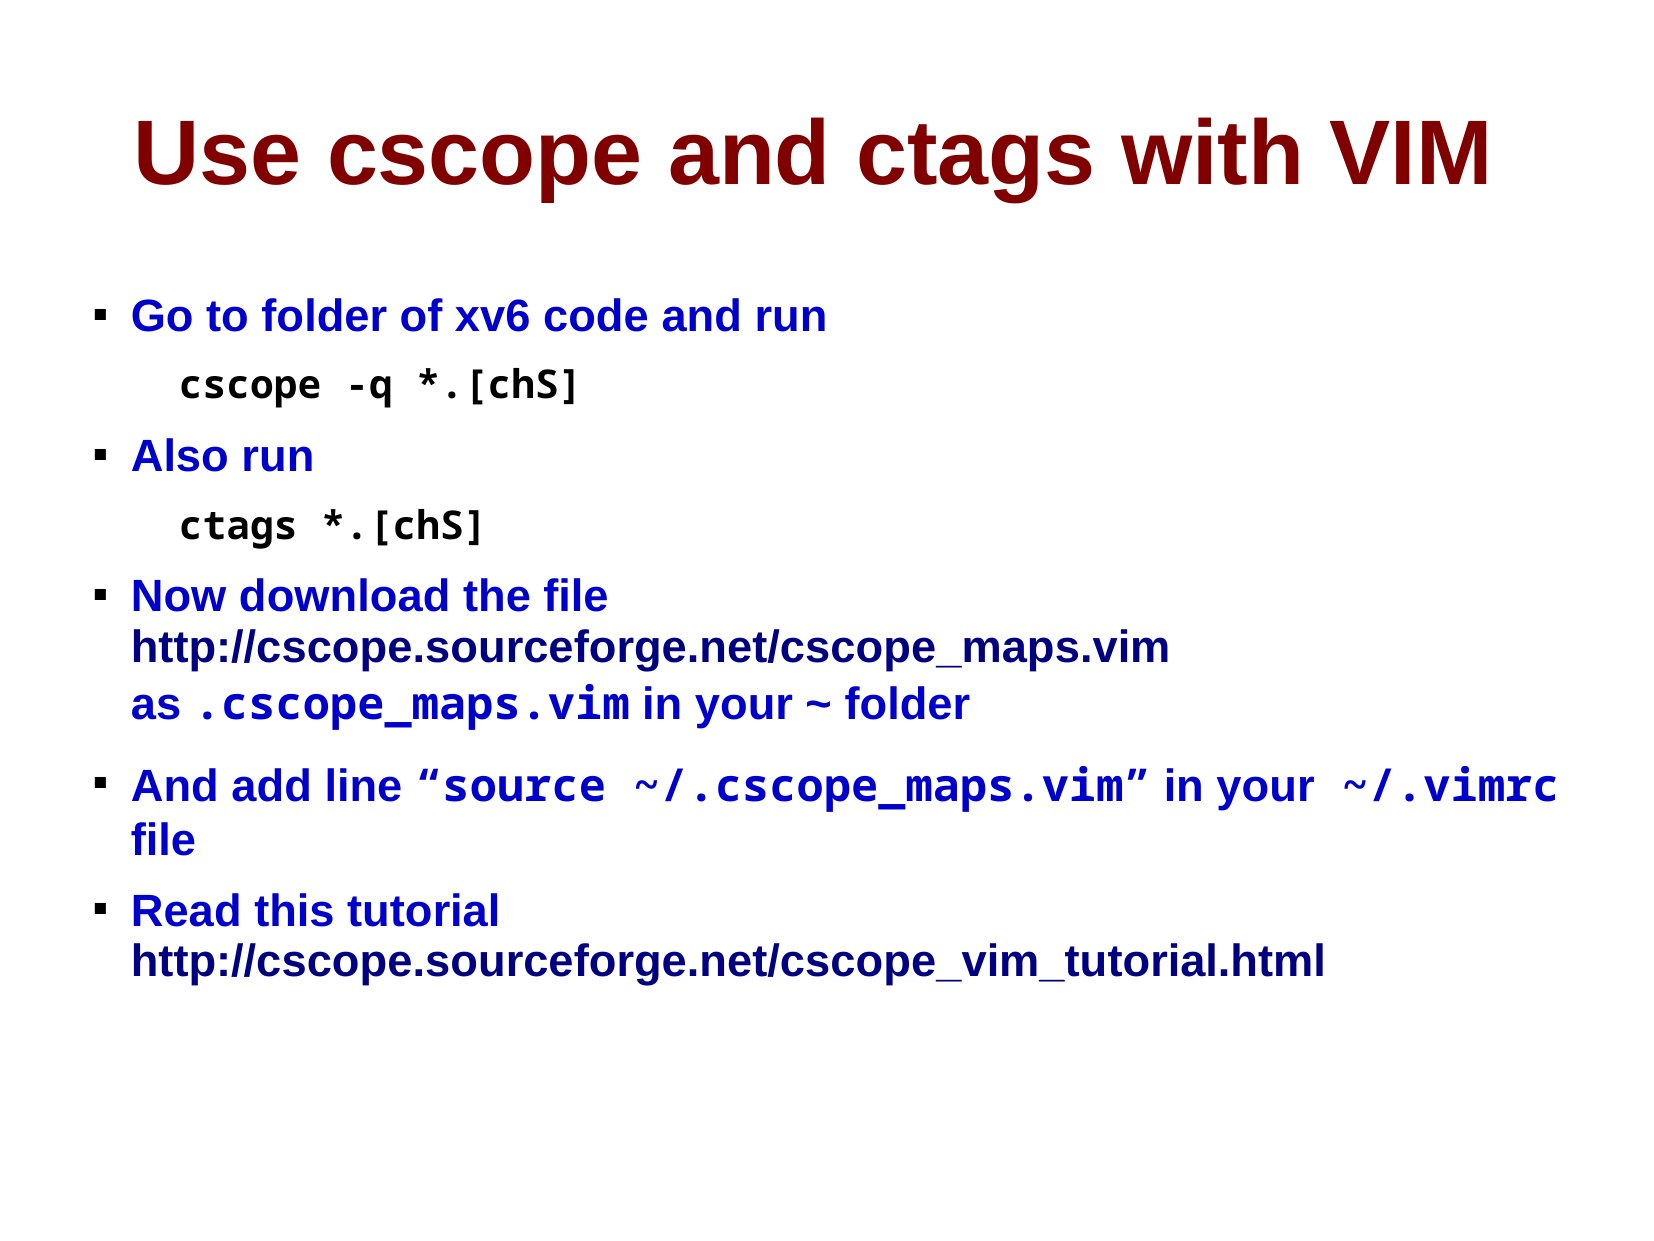

# Use cscope and ctags with VIM
Go to folder of xv6 code and run
cscope -q *.[chS]
Also run
ctags *.[chS]
Now download the file http://cscope.sourceforge.net/cscope_maps.vim as .cscope_maps.vim in your ~ folder
And add line “source ~/.cscope_maps.vim” in your ~/.vimrc file
Read this tutorial http://cscope.sourceforge.net/cscope_vim_tutorial.html